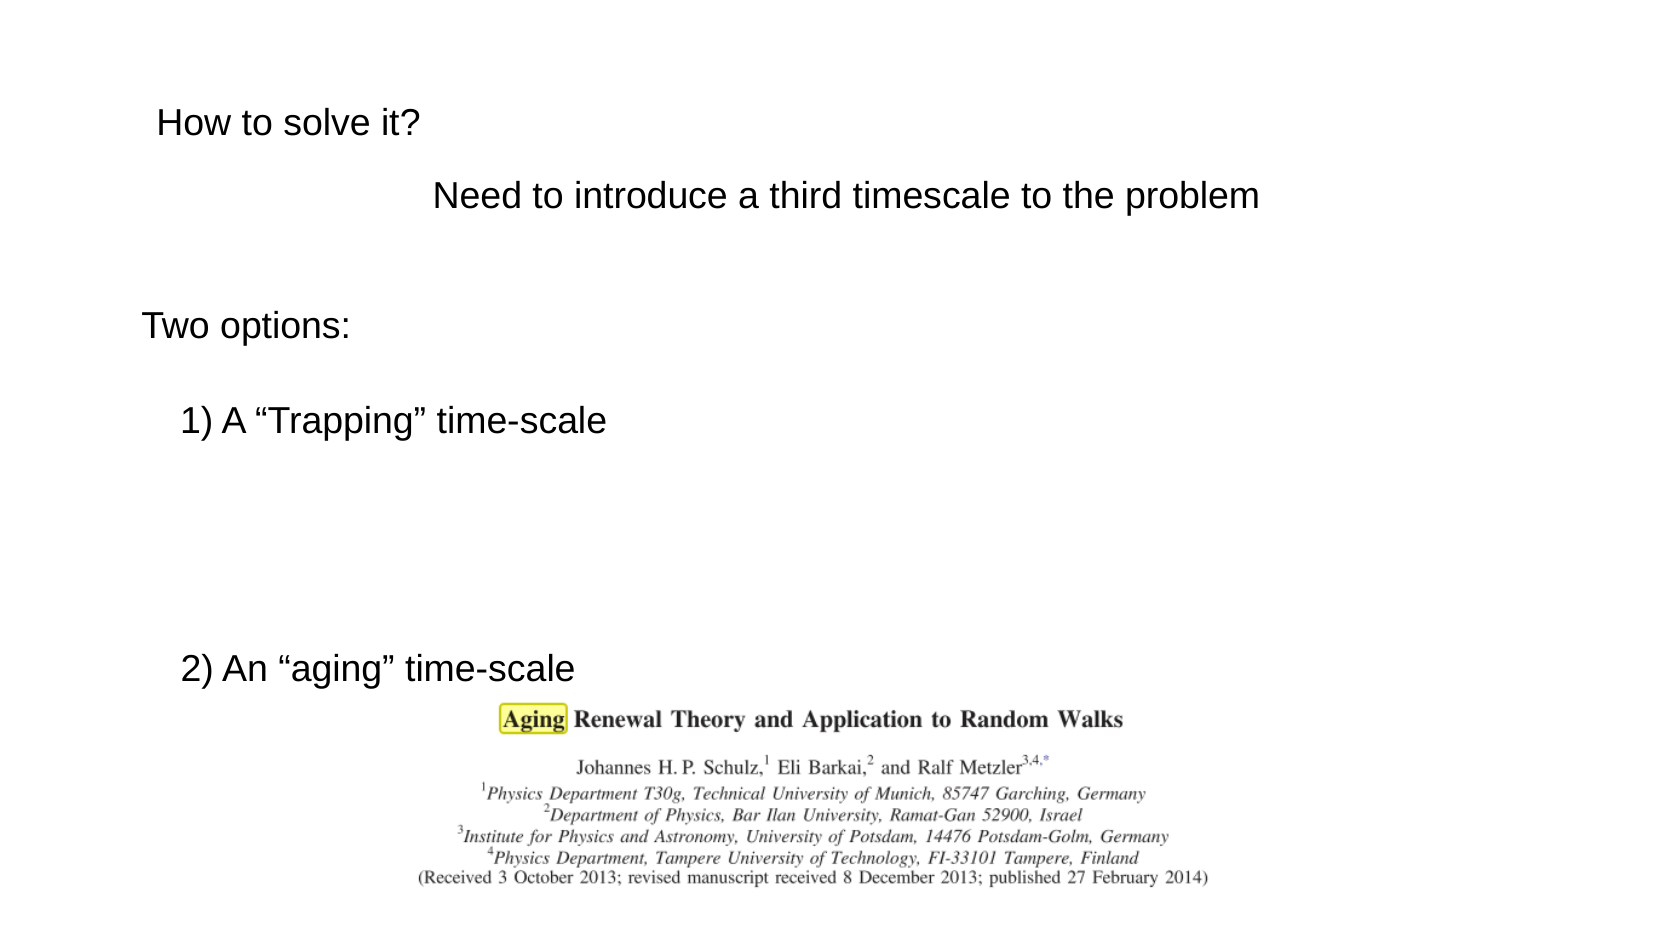

How to solve it?
Need to introduce a third timescale to the problem
Two options:
1) A “Trapping” time-scale
2) An “aging” time-scale